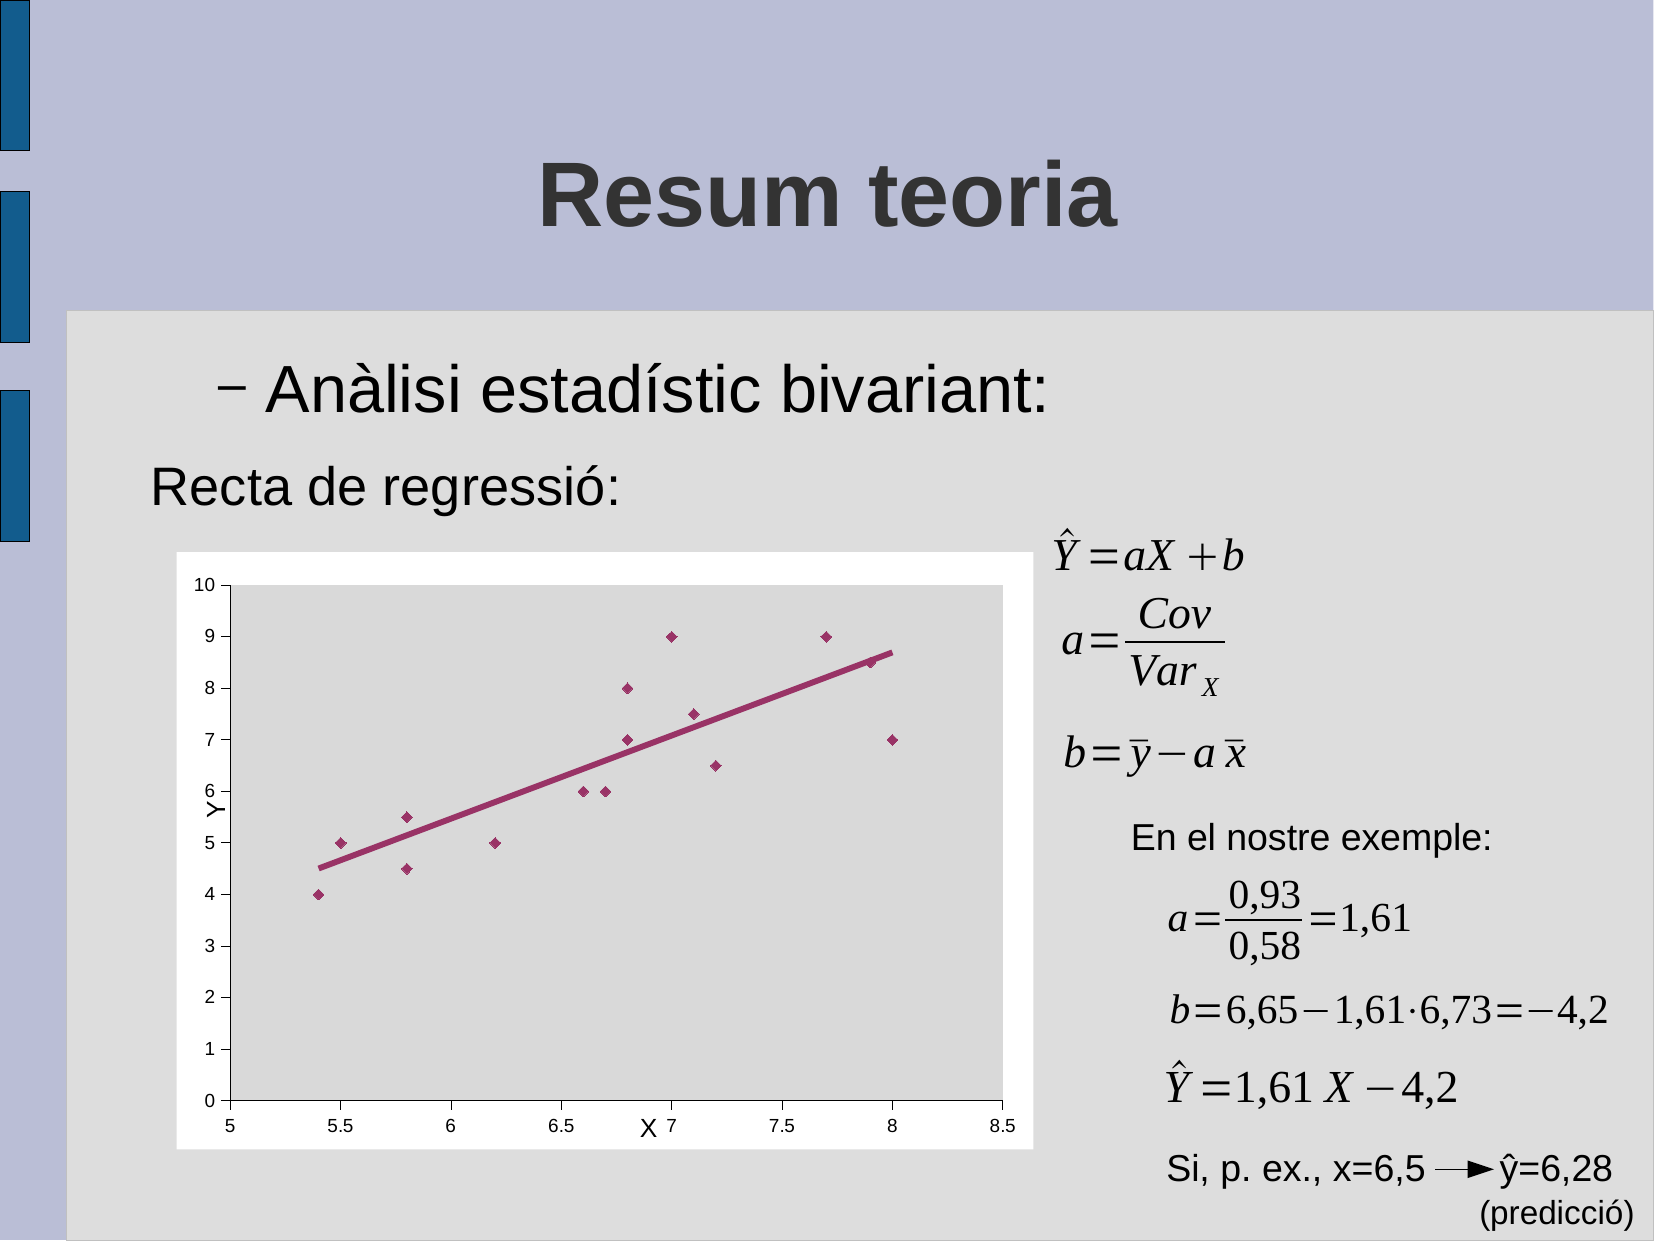

# Resum teoria
Anàlisi estadístic bivariant:
Recta de regressió:
### Chart
| Category | Columna C |
|---|---|En el nostre exemple:
Si, p. ex., x=6,5 ŷ=6,28
(predicció)